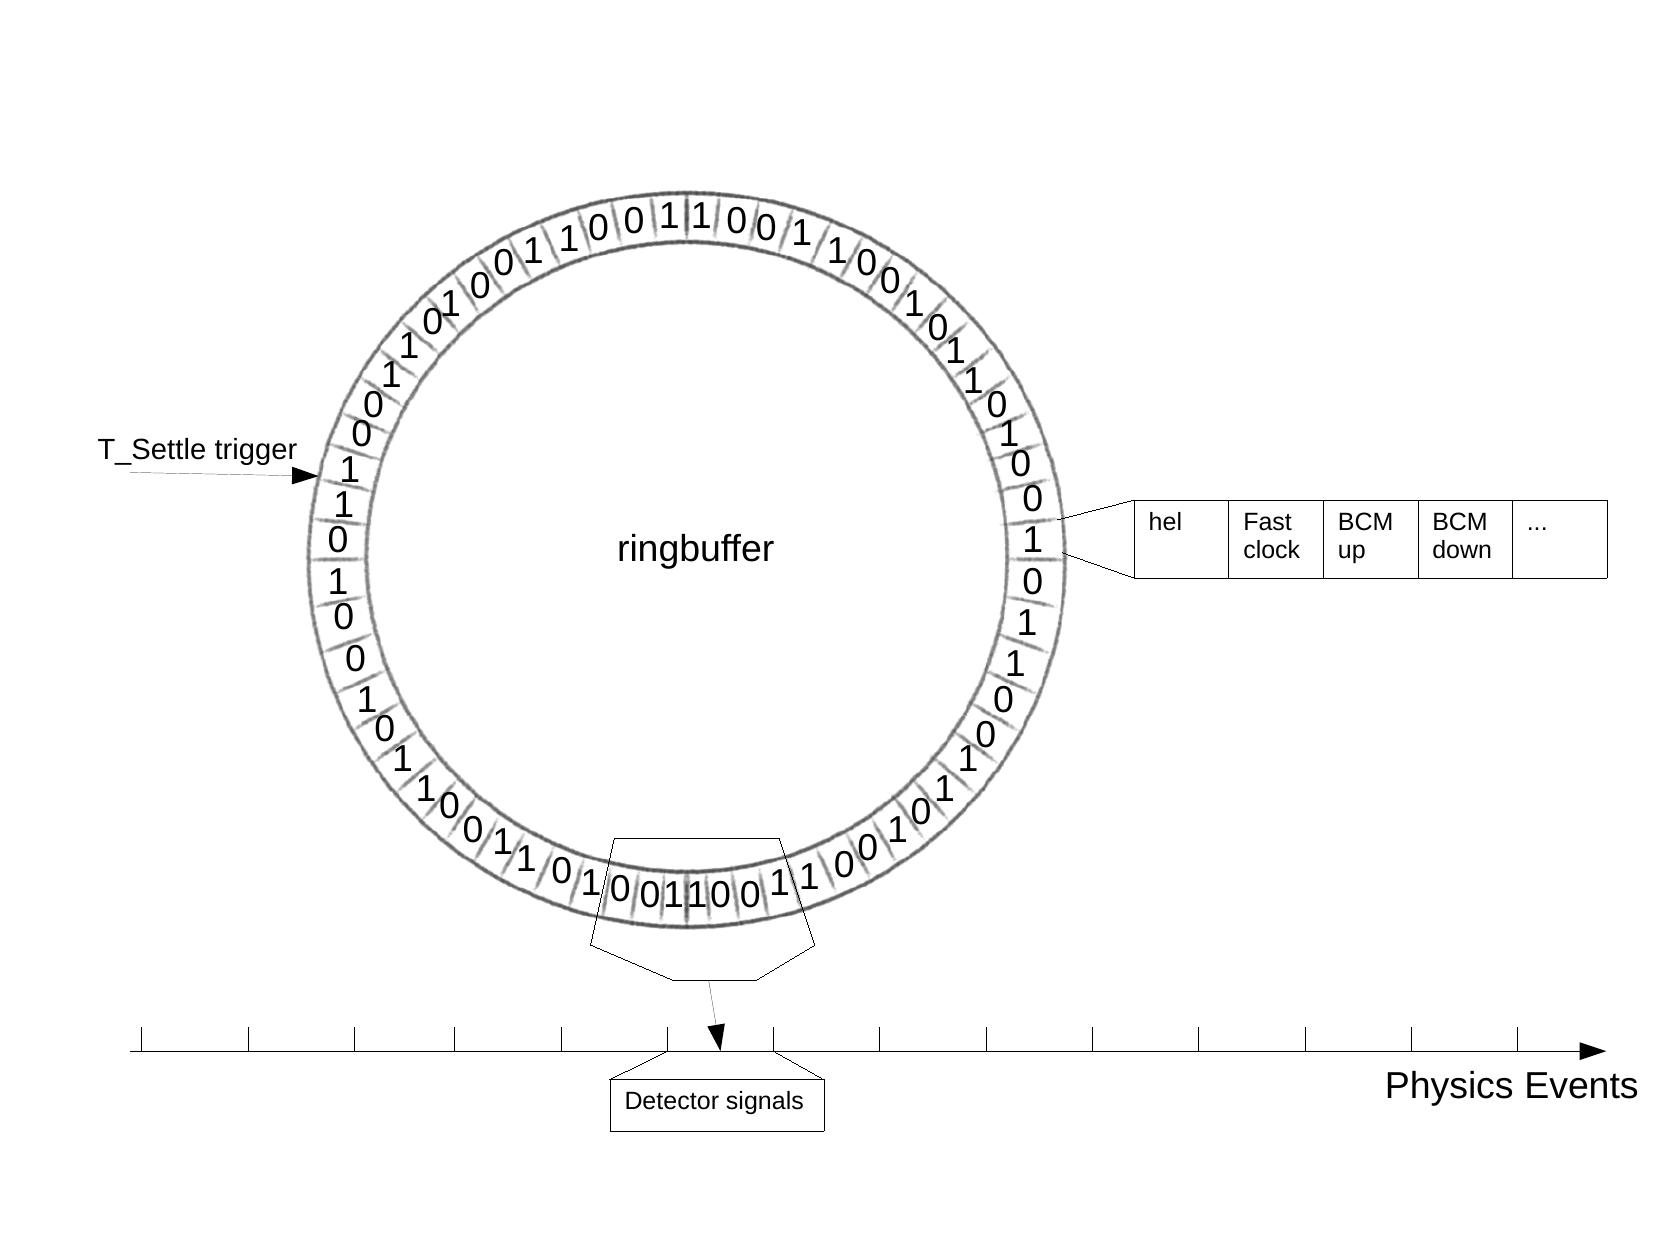

1
1
0
0
0
0
1
1
1
1
0
0
0
0
1
1
0
0
1
1
1
1
0
0
0
1
T_Settle trigger
0
1
0
1
| hel | Fast clock | BCM up | BCM down | ... |
| --- | --- | --- | --- | --- |
0
1
ringbuffer
1
0
0
1
0
1
1
0
0
0
1
1
1
1
0
0
0
1
1
0
1
0
0
1
1
1
0
0
1
1
0
0
Physics Events
| Detector signals |
| --- |